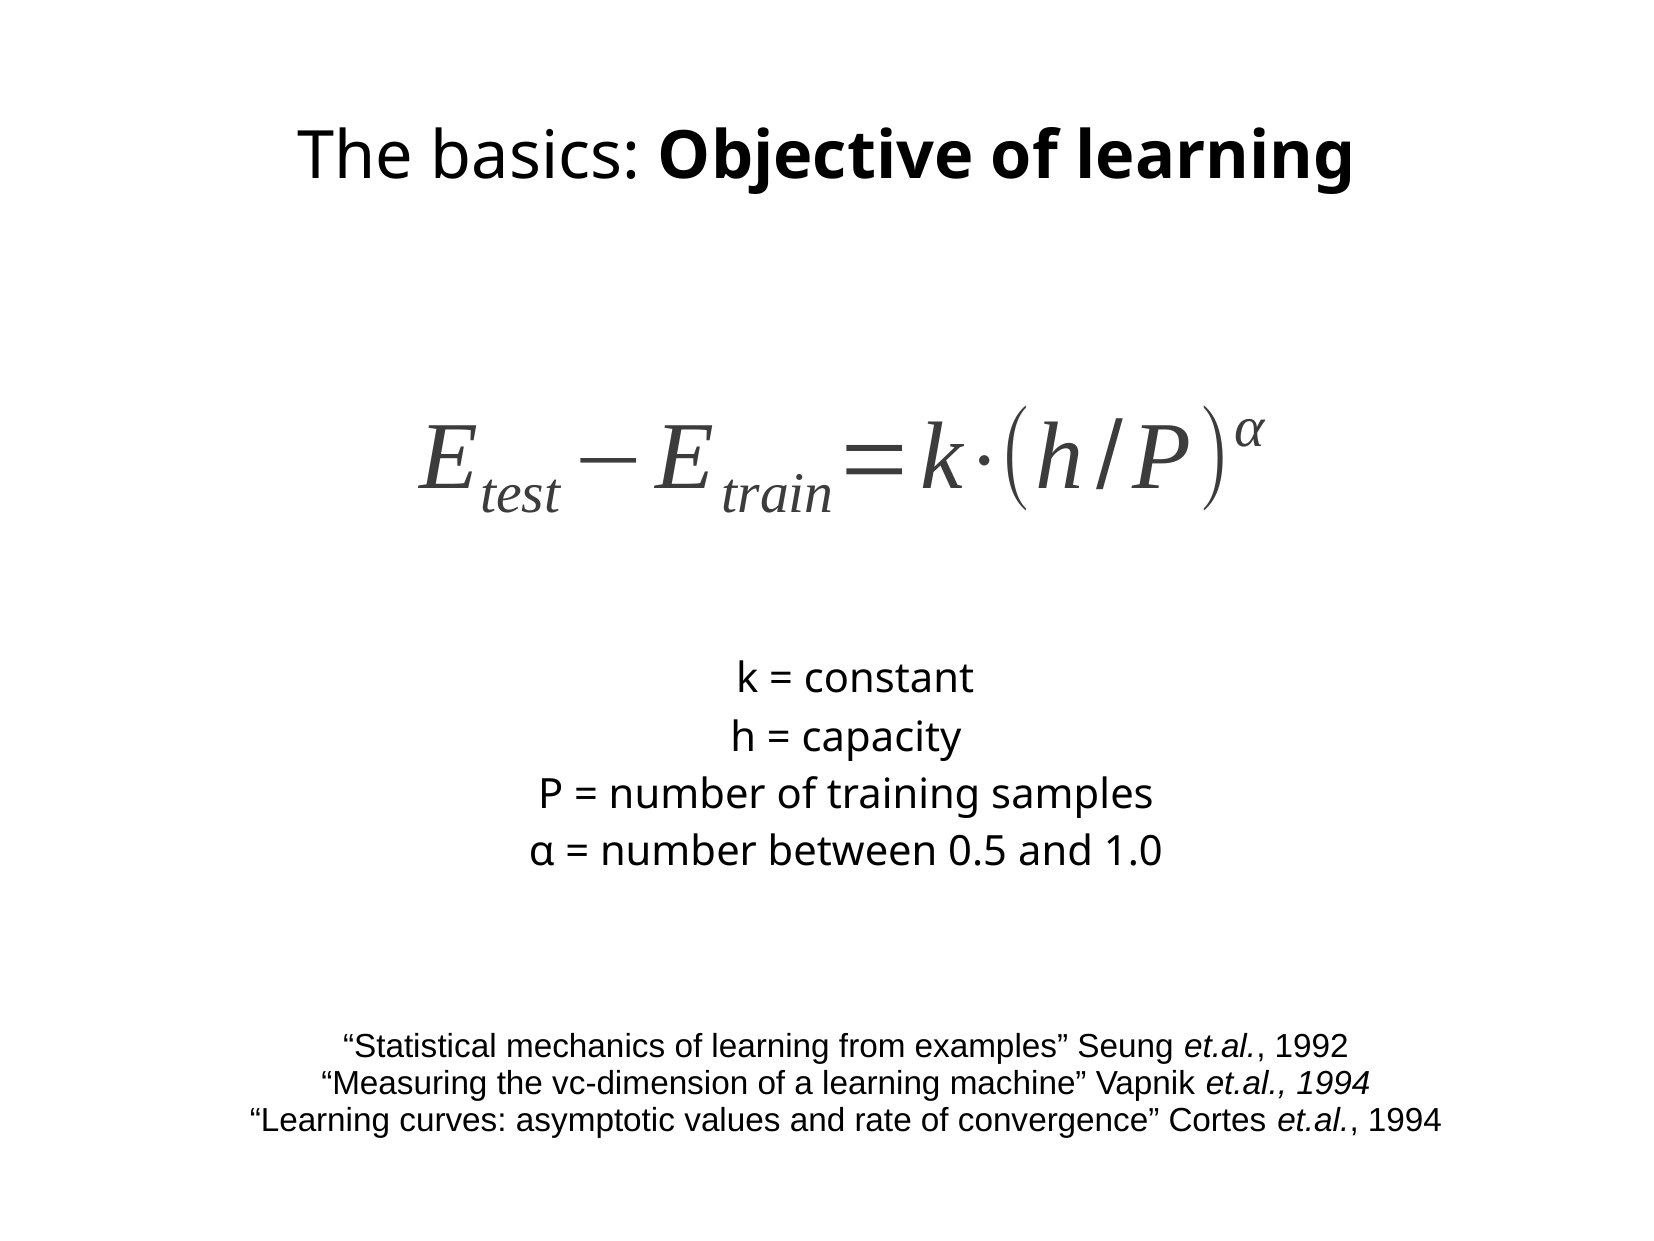

# The basics: Objective of learning
 k = constant
h = capacity
P = number of training samples
α = number between 0.5 and 1.0
“Statistical mechanics of learning from examples” Seung et.al., 1992
“Measuring the vc-dimension of a learning machine” Vapnik et.al., 1994
“Learning curves: asymptotic values and rate of convergence” Cortes et.al., 1994